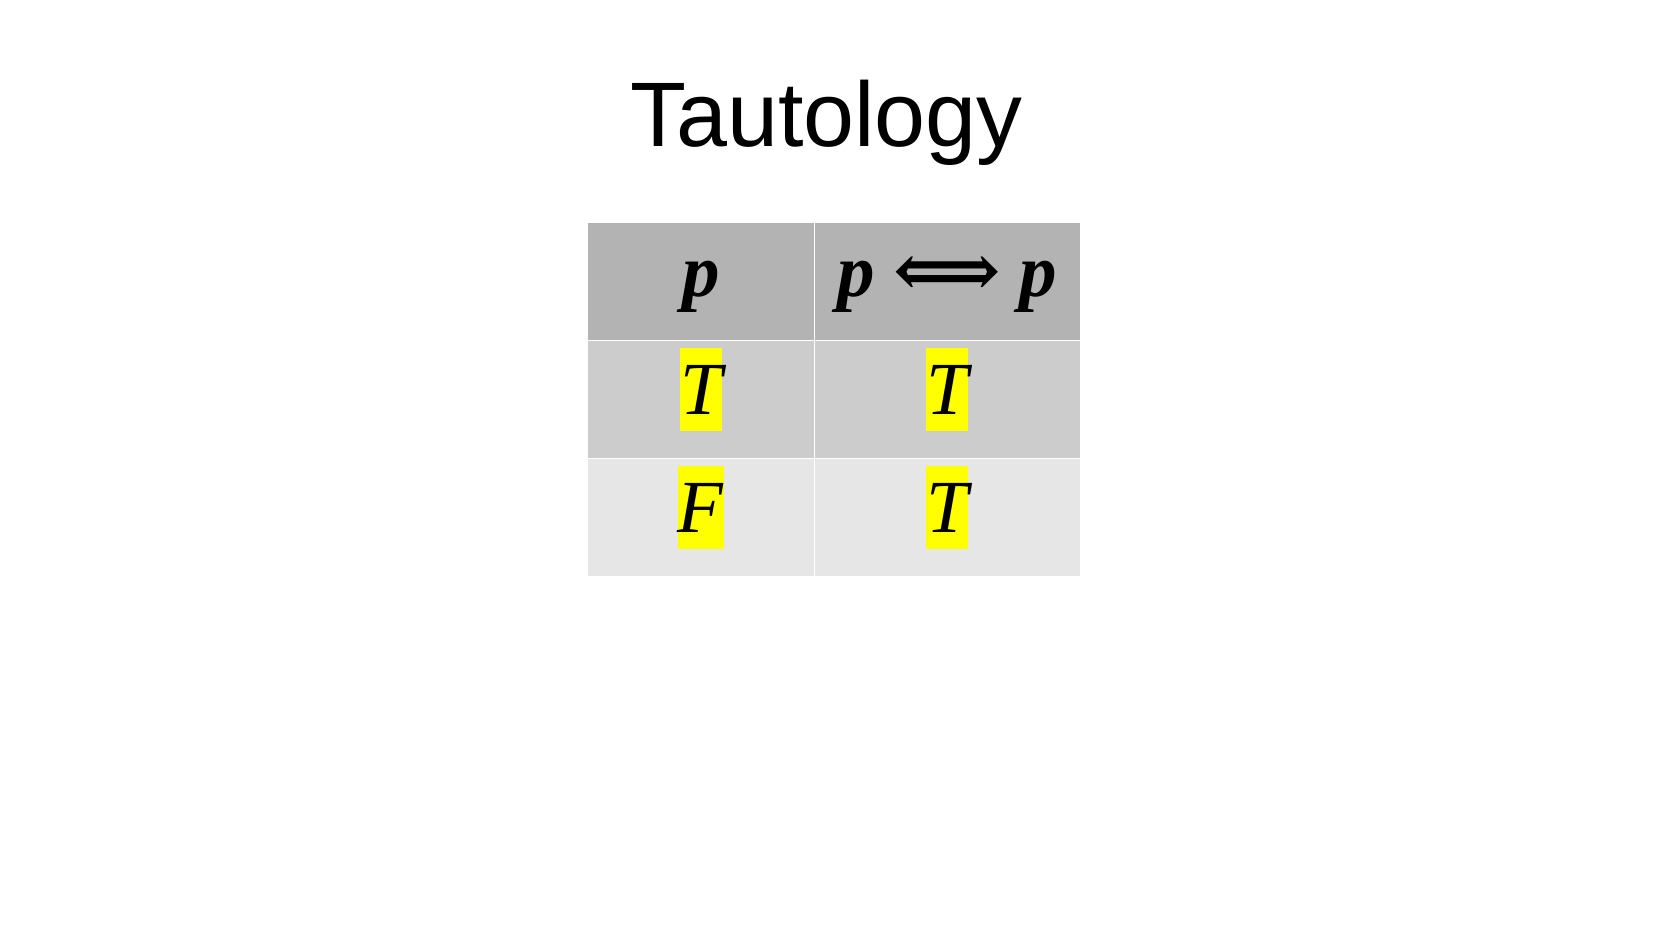

# Tautology
| p | p ⟺ p |
| --- | --- |
| T | T |
| F | T |